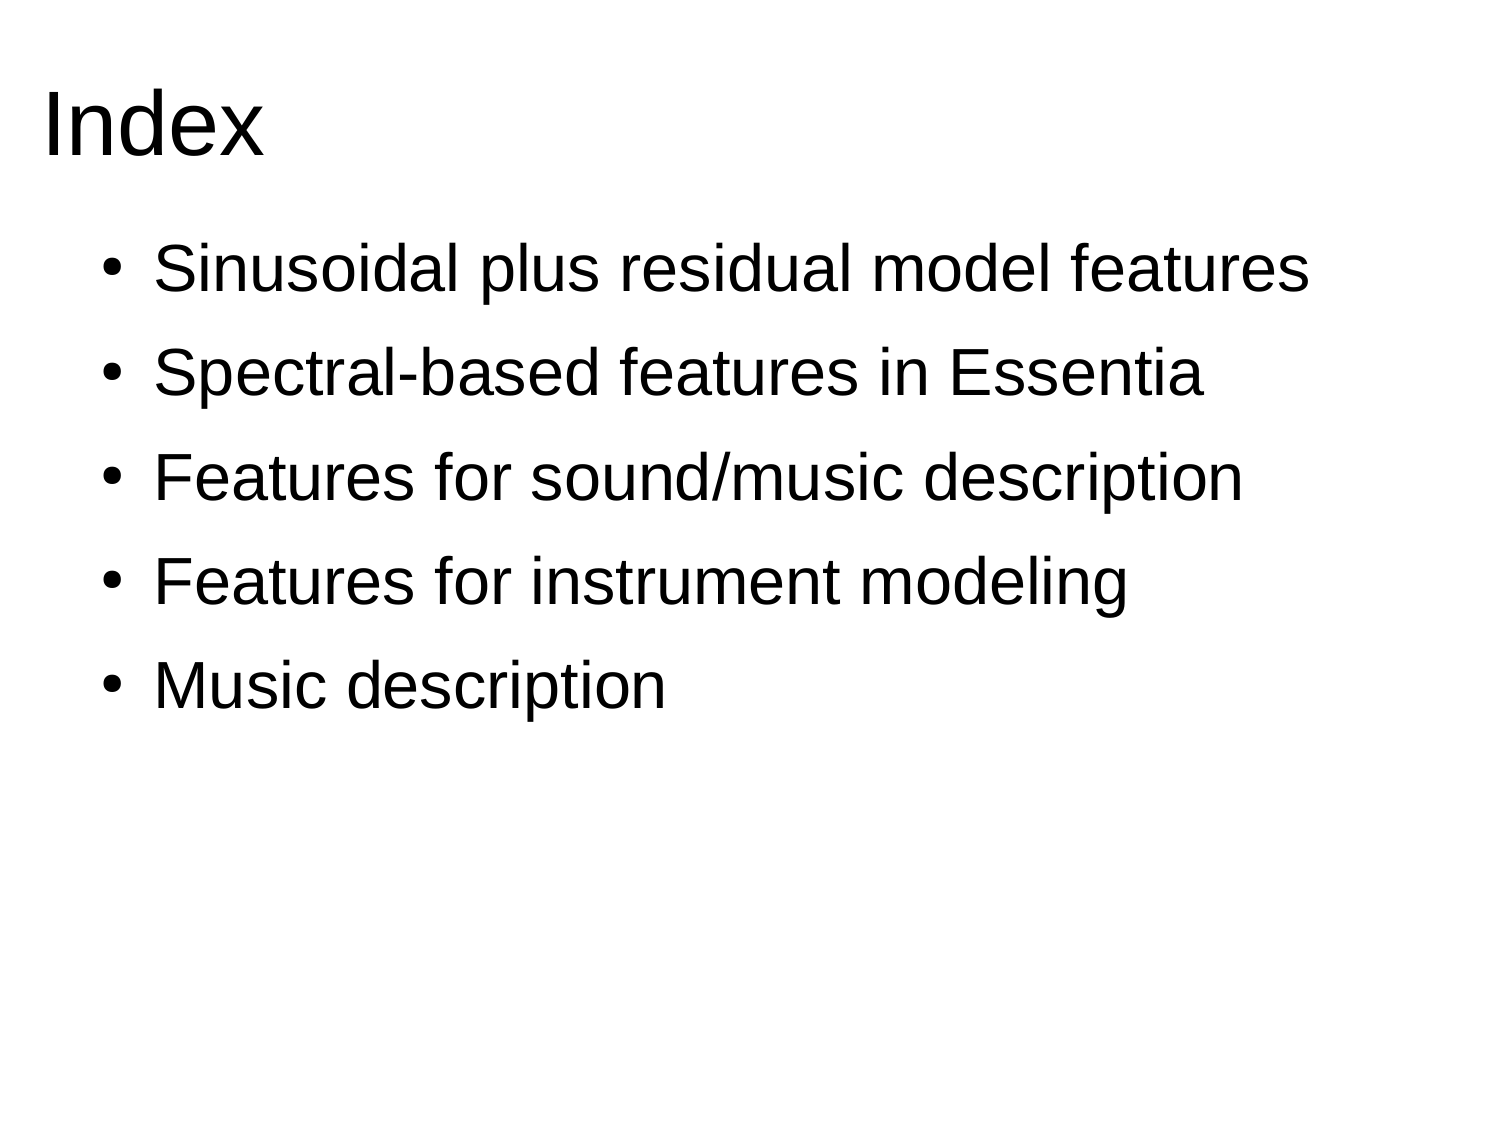

# Index
Sinusoidal plus residual model features
Spectral-based features in Essentia
Features for sound/music description
Features for instrument modeling
Music description